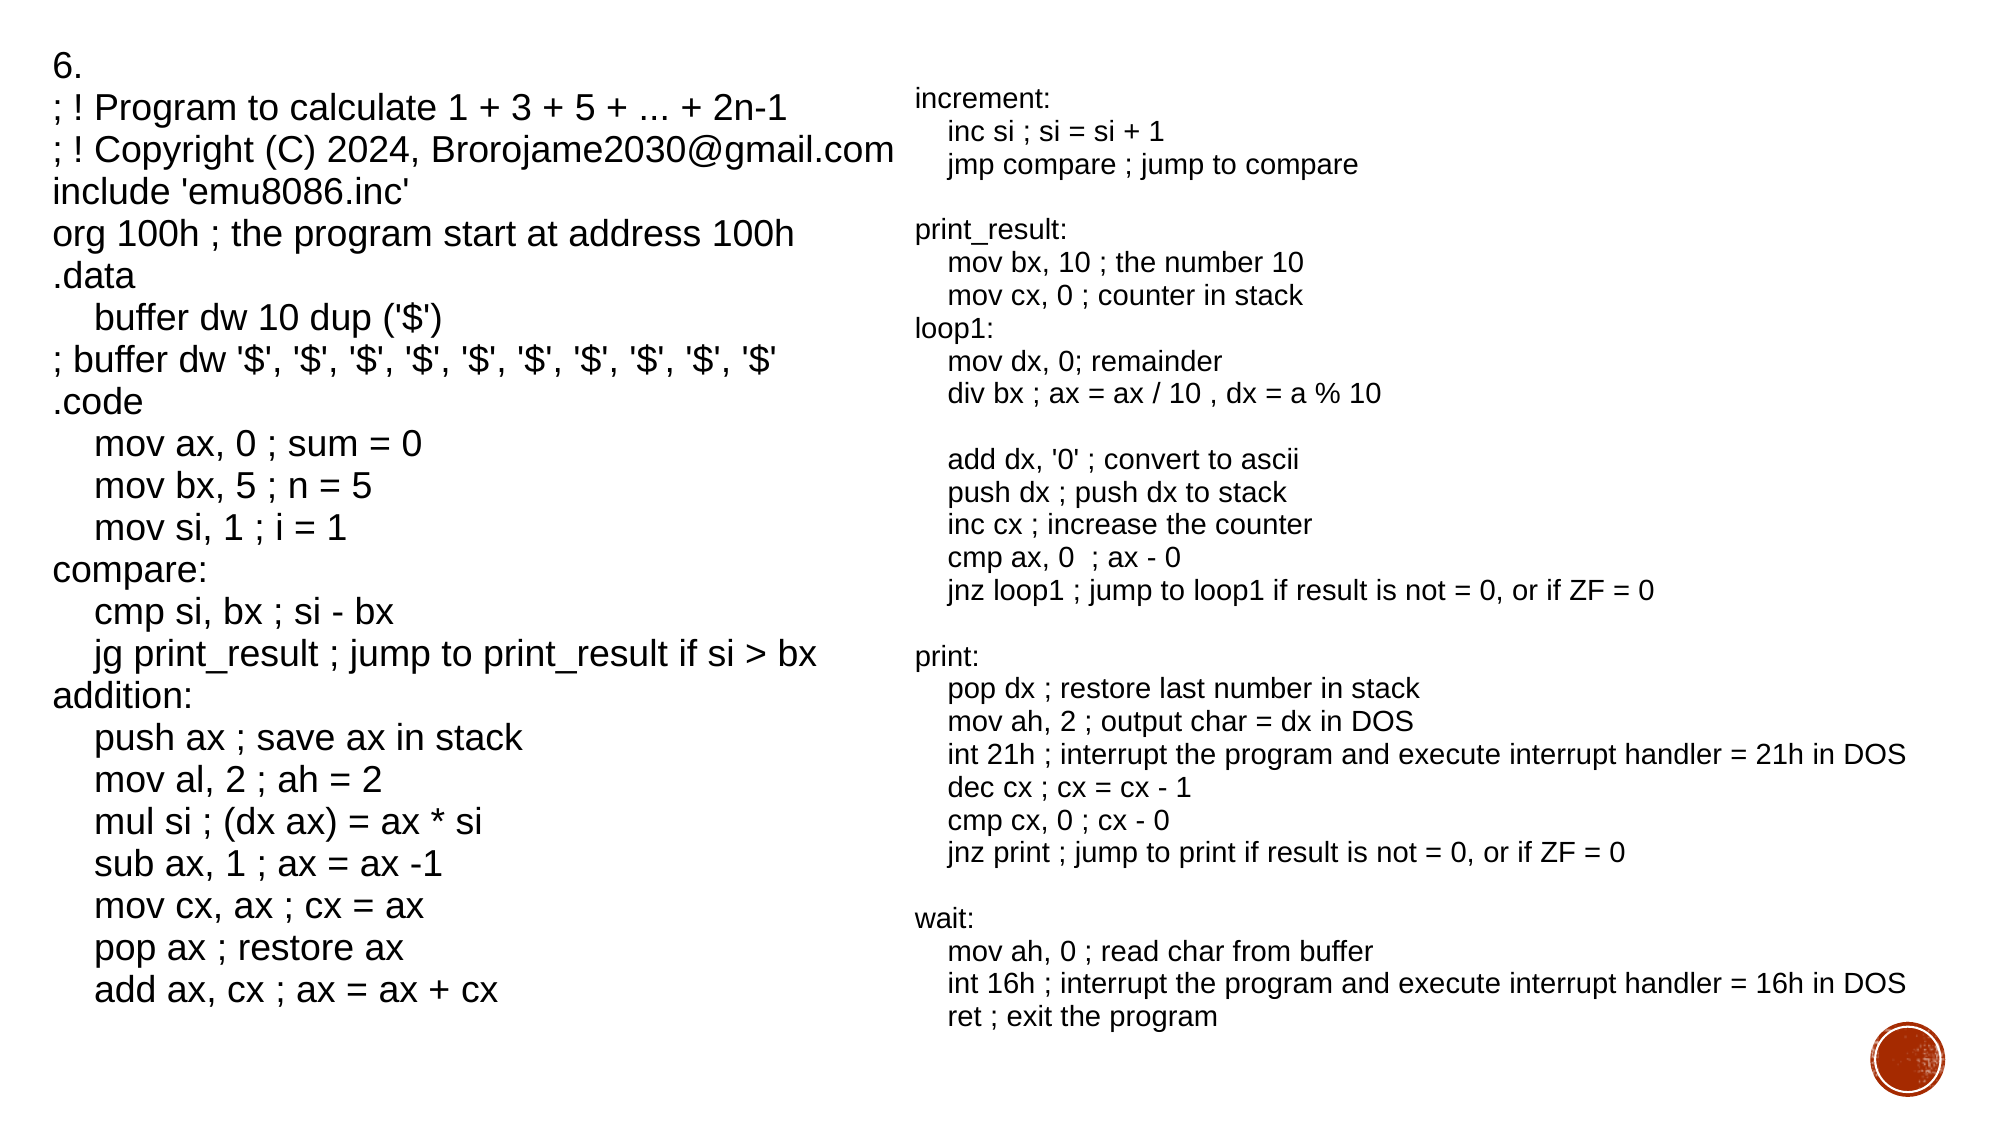

6.
; ! Program to calculate 1 + 3 + 5 + ... + 2n-1
; ! Copyright (C) 2024, Brorojame2030@gmail.com
include 'emu8086.inc'
org 100h ; the program start at address 100h
.data
 buffer dw 10 dup ('$')
; buffer dw '$', '$', '$', '$', '$', '$', '$', '$', '$', '$'
.code
 mov ax, 0 ; sum = 0
 mov bx, 5 ; n = 5
 mov si, 1 ; i = 1
compare:
 cmp si, bx ; si - bx
 jg print_result ; jump to print_result if si > bx
addition:
 push ax ; save ax in stack
 mov al, 2 ; ah = 2
 mul si ; (dx ax) = ax * si
 sub ax, 1 ; ax = ax -1
 mov cx, ax ; cx = ax
 pop ax ; restore ax
 add ax, cx ; ax = ax + cx
increment:
 inc si ; si = si + 1
 jmp compare ; jump to compare
print_result:
 mov bx, 10 ; the number 10
 mov cx, 0 ; counter in stack
loop1:
 mov dx, 0; remainder
 div bx ; ax = ax / 10 , dx = a % 10
 add dx, '0' ; convert to ascii
 push dx ; push dx to stack
 inc cx ; increase the counter
 cmp ax, 0 ; ax - 0
 jnz loop1 ; jump to loop1 if result is not = 0, or if ZF = 0
print:
 pop dx ; restore last number in stack
 mov ah, 2 ; output char = dx in DOS
 int 21h ; interrupt the program and execute interrupt handler = 21h in DOS
 dec cx ; cx = cx - 1
 cmp cx, 0 ; cx - 0
 jnz print ; jump to print if result is not = 0, or if ZF = 0
wait:
 mov ah, 0 ; read char from buffer
 int 16h ; interrupt the program and execute interrupt handler = 16h in DOS
 ret ; exit the program